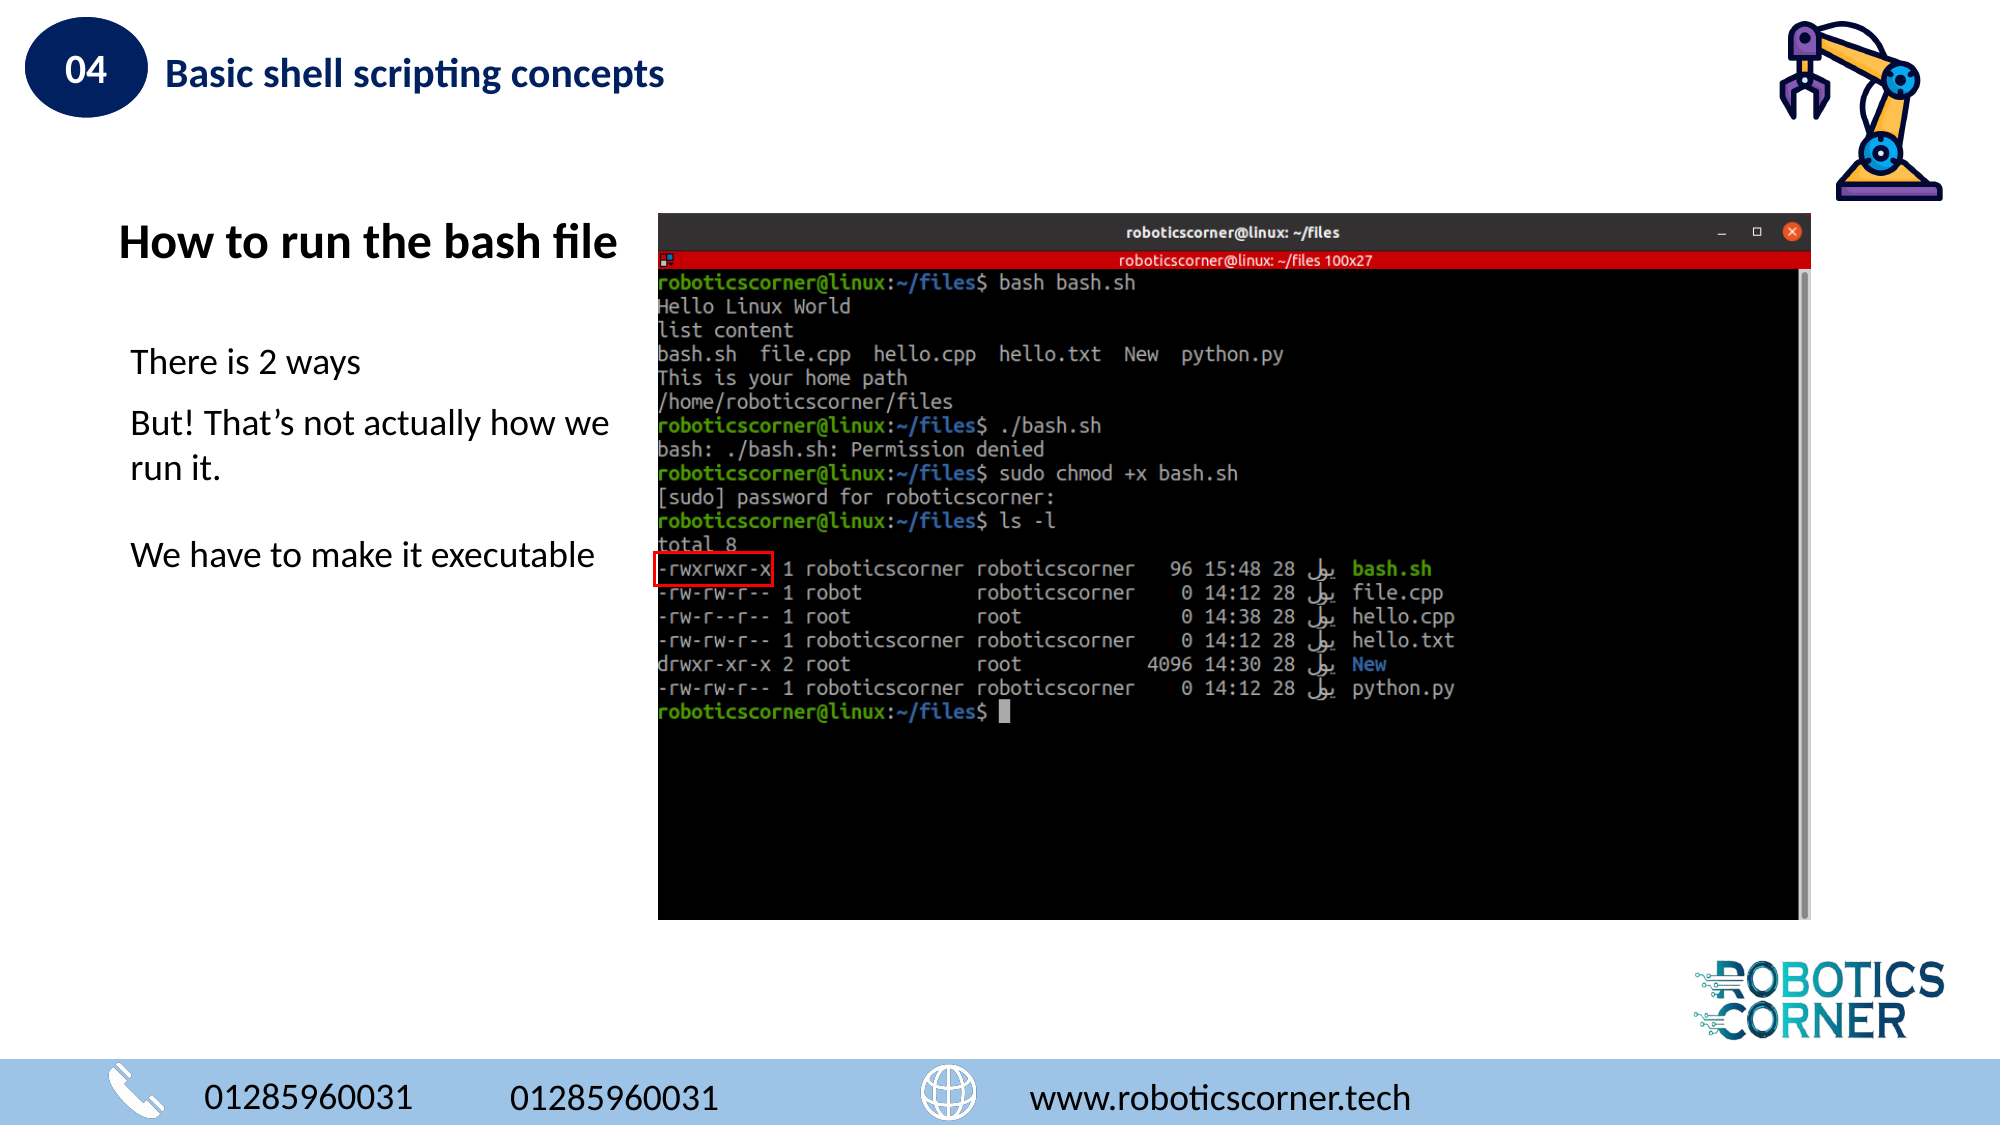

04
Basic shell scripting concepts
How to run the bash file
There is 2 ways
But! That’s not actually how we run it.
We have to make it executable
01285960031
01285960031
www.roboticscorner.tech